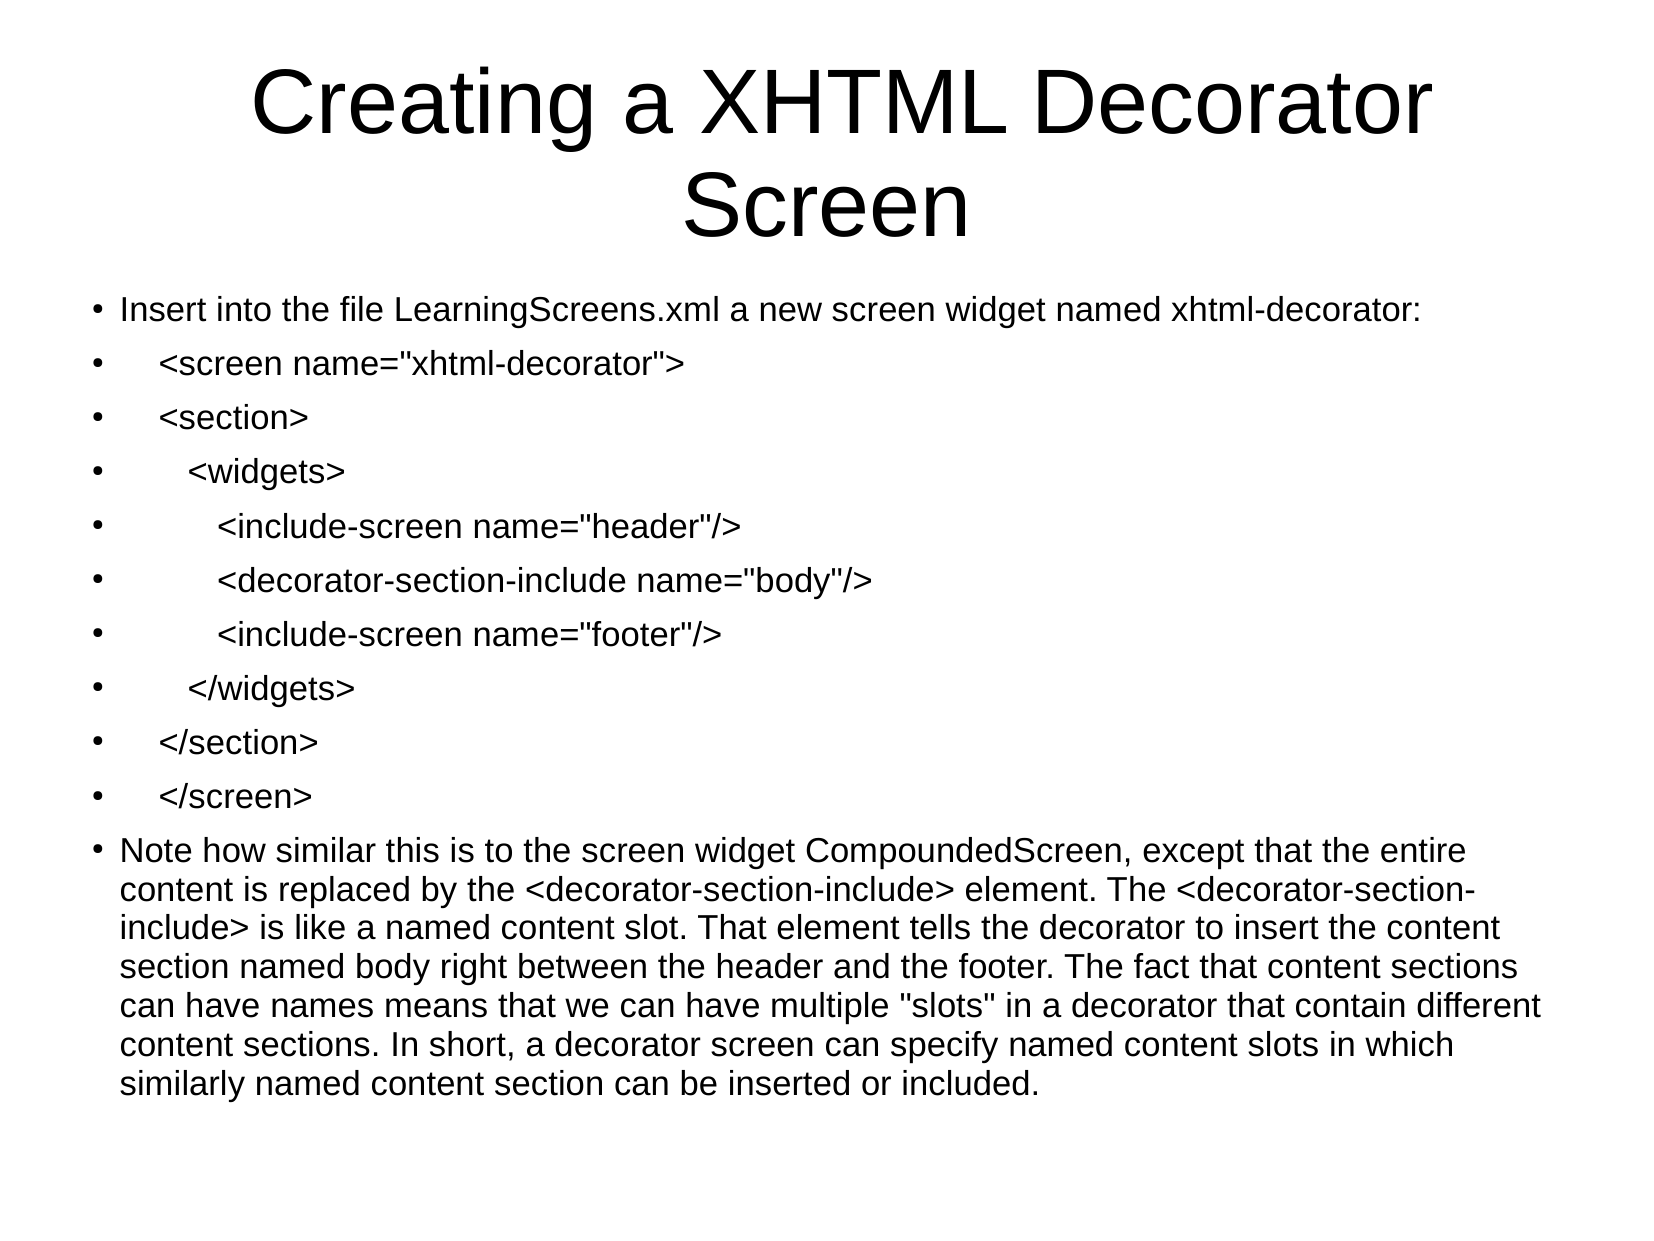

# Creating a XHTML Decorator Screen
Insert into the file LearningScreens.xml a new screen widget named xhtml-decorator:
 <screen name="xhtml-decorator">
 <section>
 <widgets>
 <include-screen name="header"/>
 <decorator-section-include name="body"/>
 <include-screen name="footer"/>
 </widgets>
 </section>
 </screen>
Note how similar this is to the screen widget CompoundedScreen, except that the entire content is replaced by the <decorator-section-include> element. The <decorator-section-include> is like a named content slot. That element tells the decorator to insert the content section named body right between the header and the footer. The fact that content sections can have names means that we can have multiple "slots" in a decorator that contain different content sections. In short, a decorator screen can specify named content slots in which similarly named content section can be inserted or included.